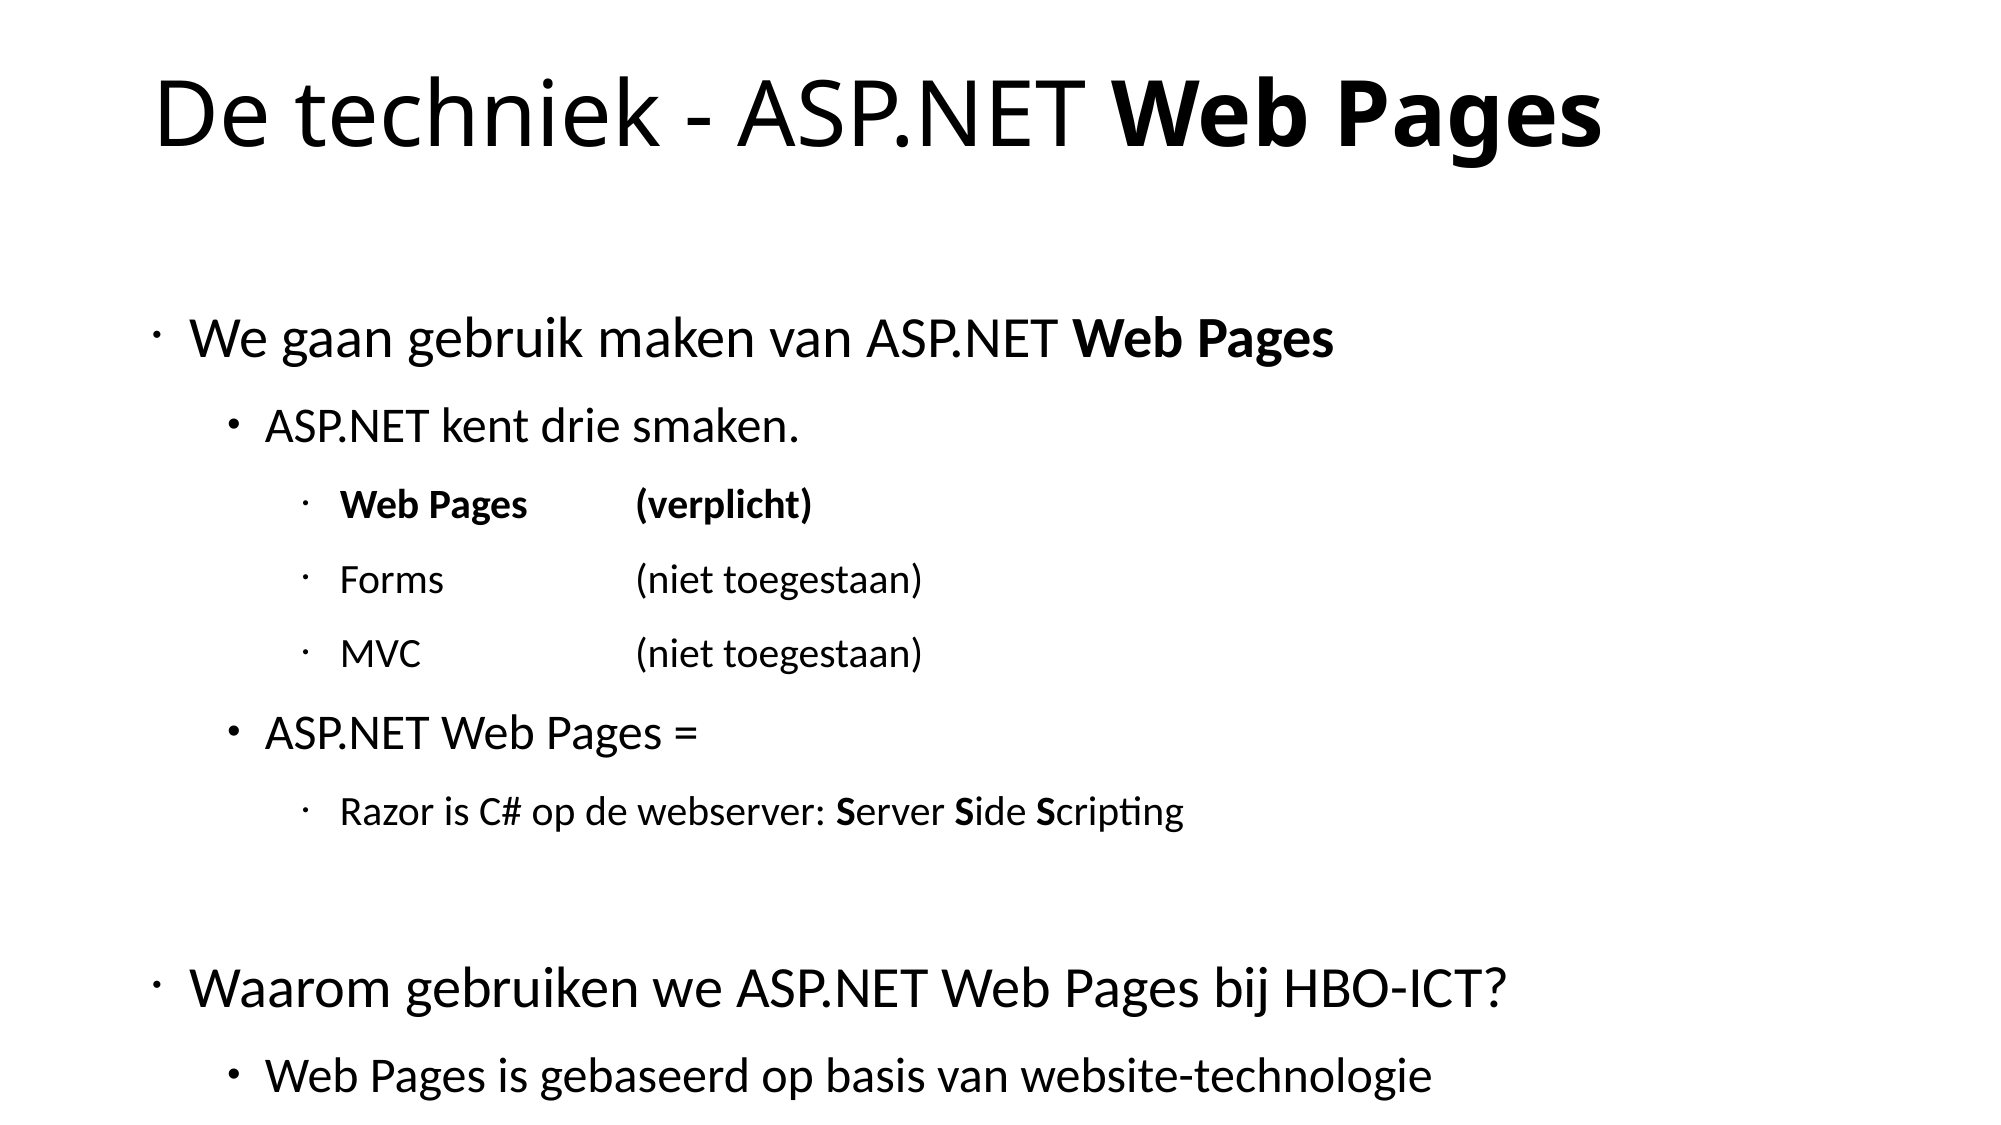

# De techniek - ASP.NET Web Pages
We gaan gebruik maken van ASP.NET Web Pages
ASP.NET kent drie smaken.
Web Pages		(verplicht)
Forms 			(niet toegestaan)
MVC			(niet toegestaan)
ASP.NET Web Pages =
Razor is C# op de webserver: Server Side Scripting
Waarom gebruiken we ASP.NET Web Pages bij HBO-ICT?
Web Pages is gebaseerd op basis van website-technologie
Andere technologieën zijn complexere abstracties
En mogen dus niet!